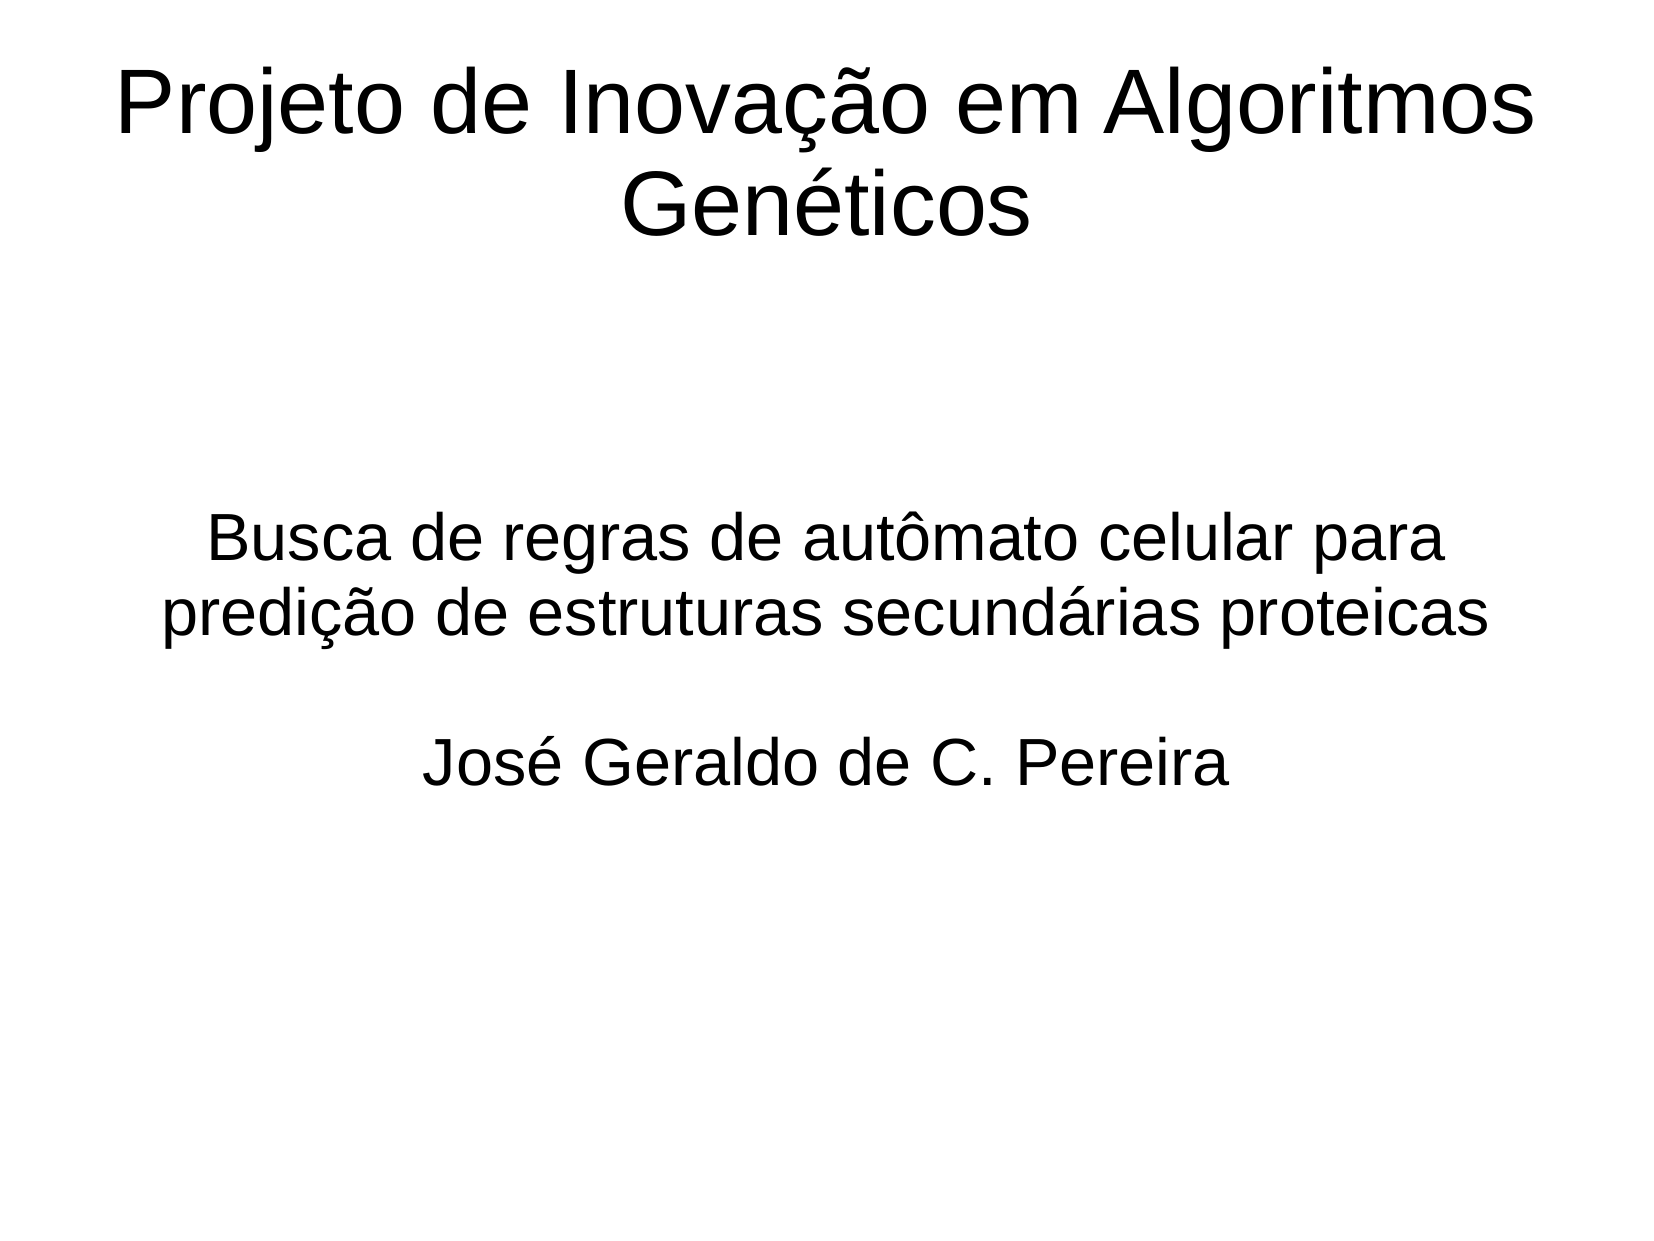

# Projeto de Inovação em Algoritmos Genéticos
Busca de regras de autômato celular para predição de estruturas secundárias proteicas
José Geraldo de C. Pereira